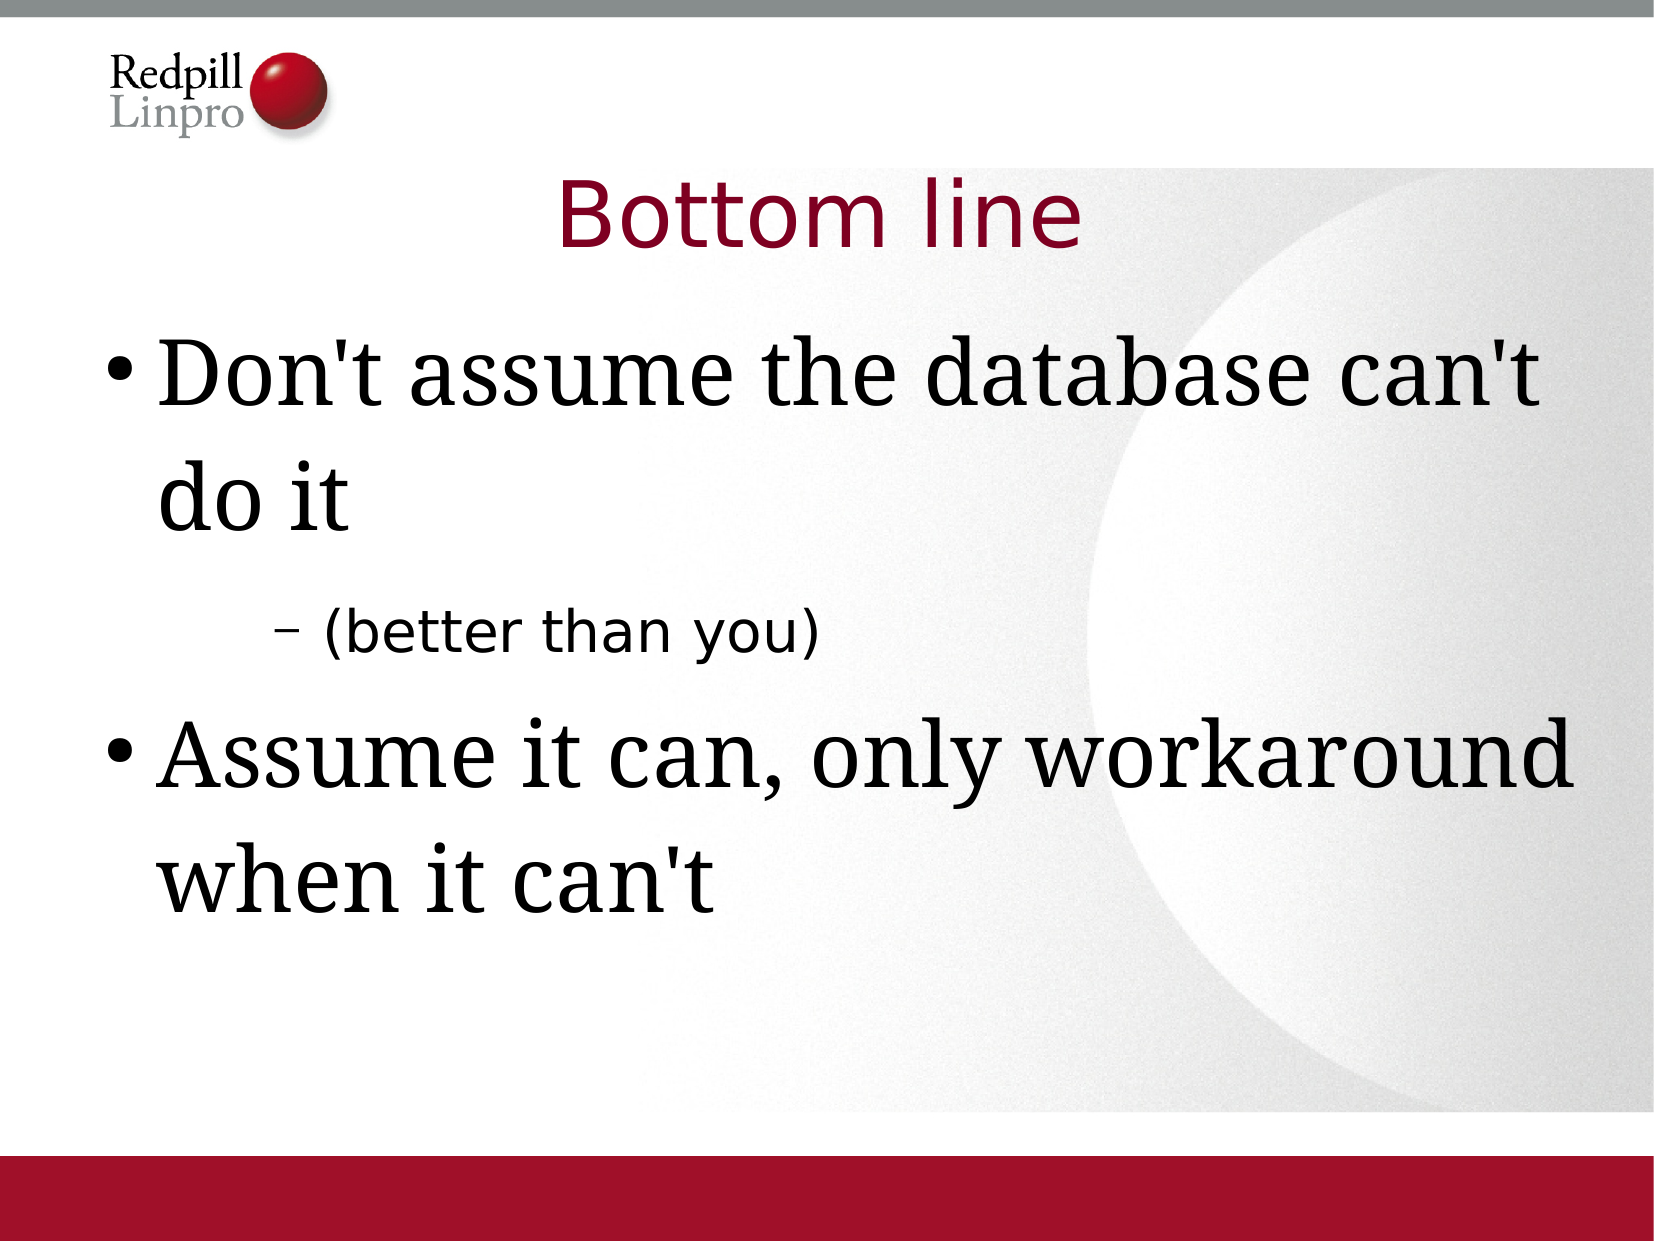

# Bottom line
Don't assume the database can't do it
(better than you)
Assume it can, only workaround when it can't